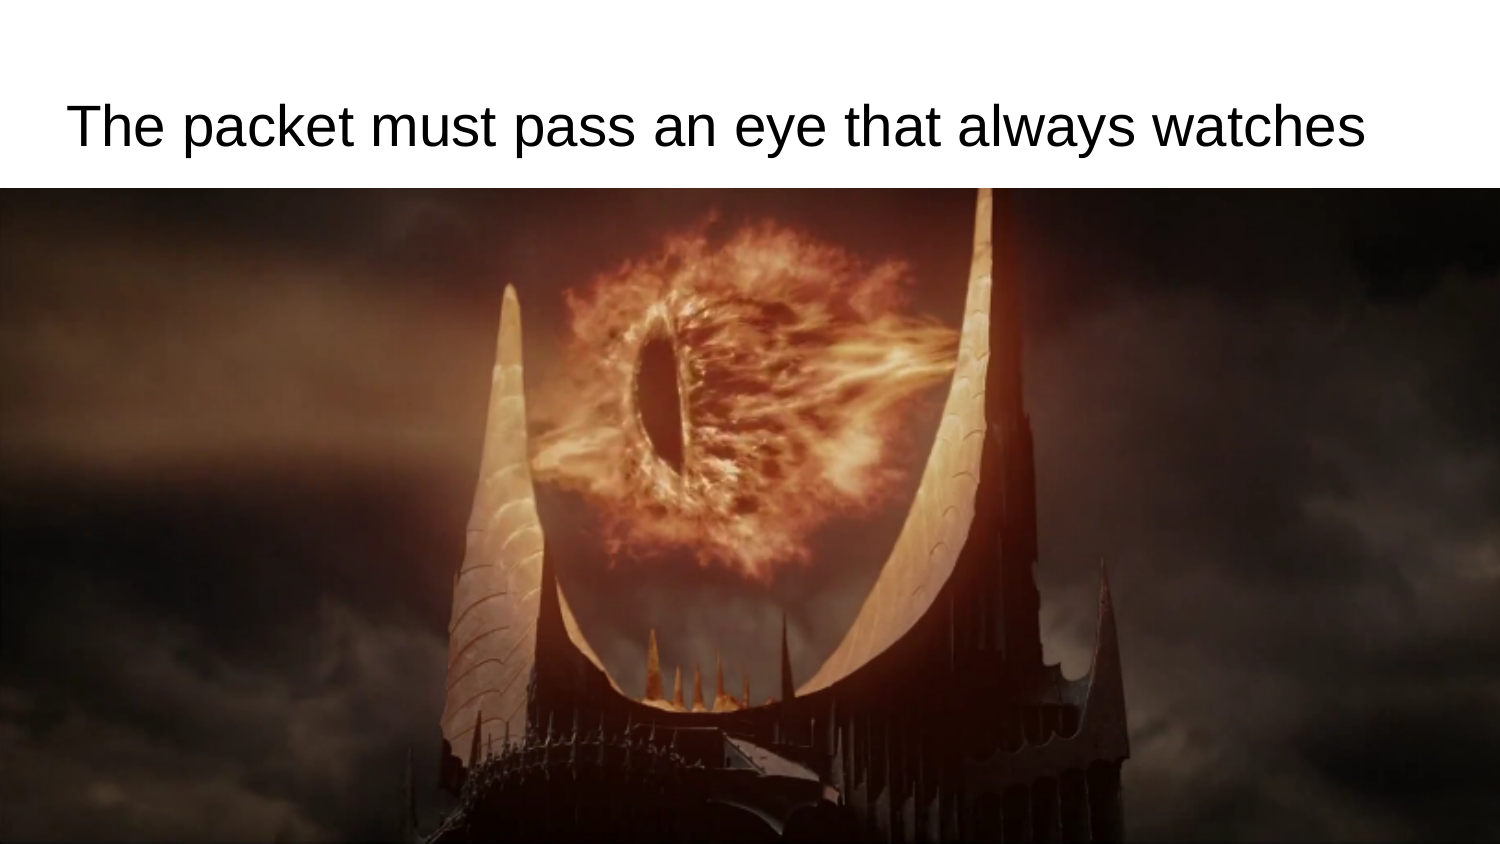

# The packet must pass an eye that always watches